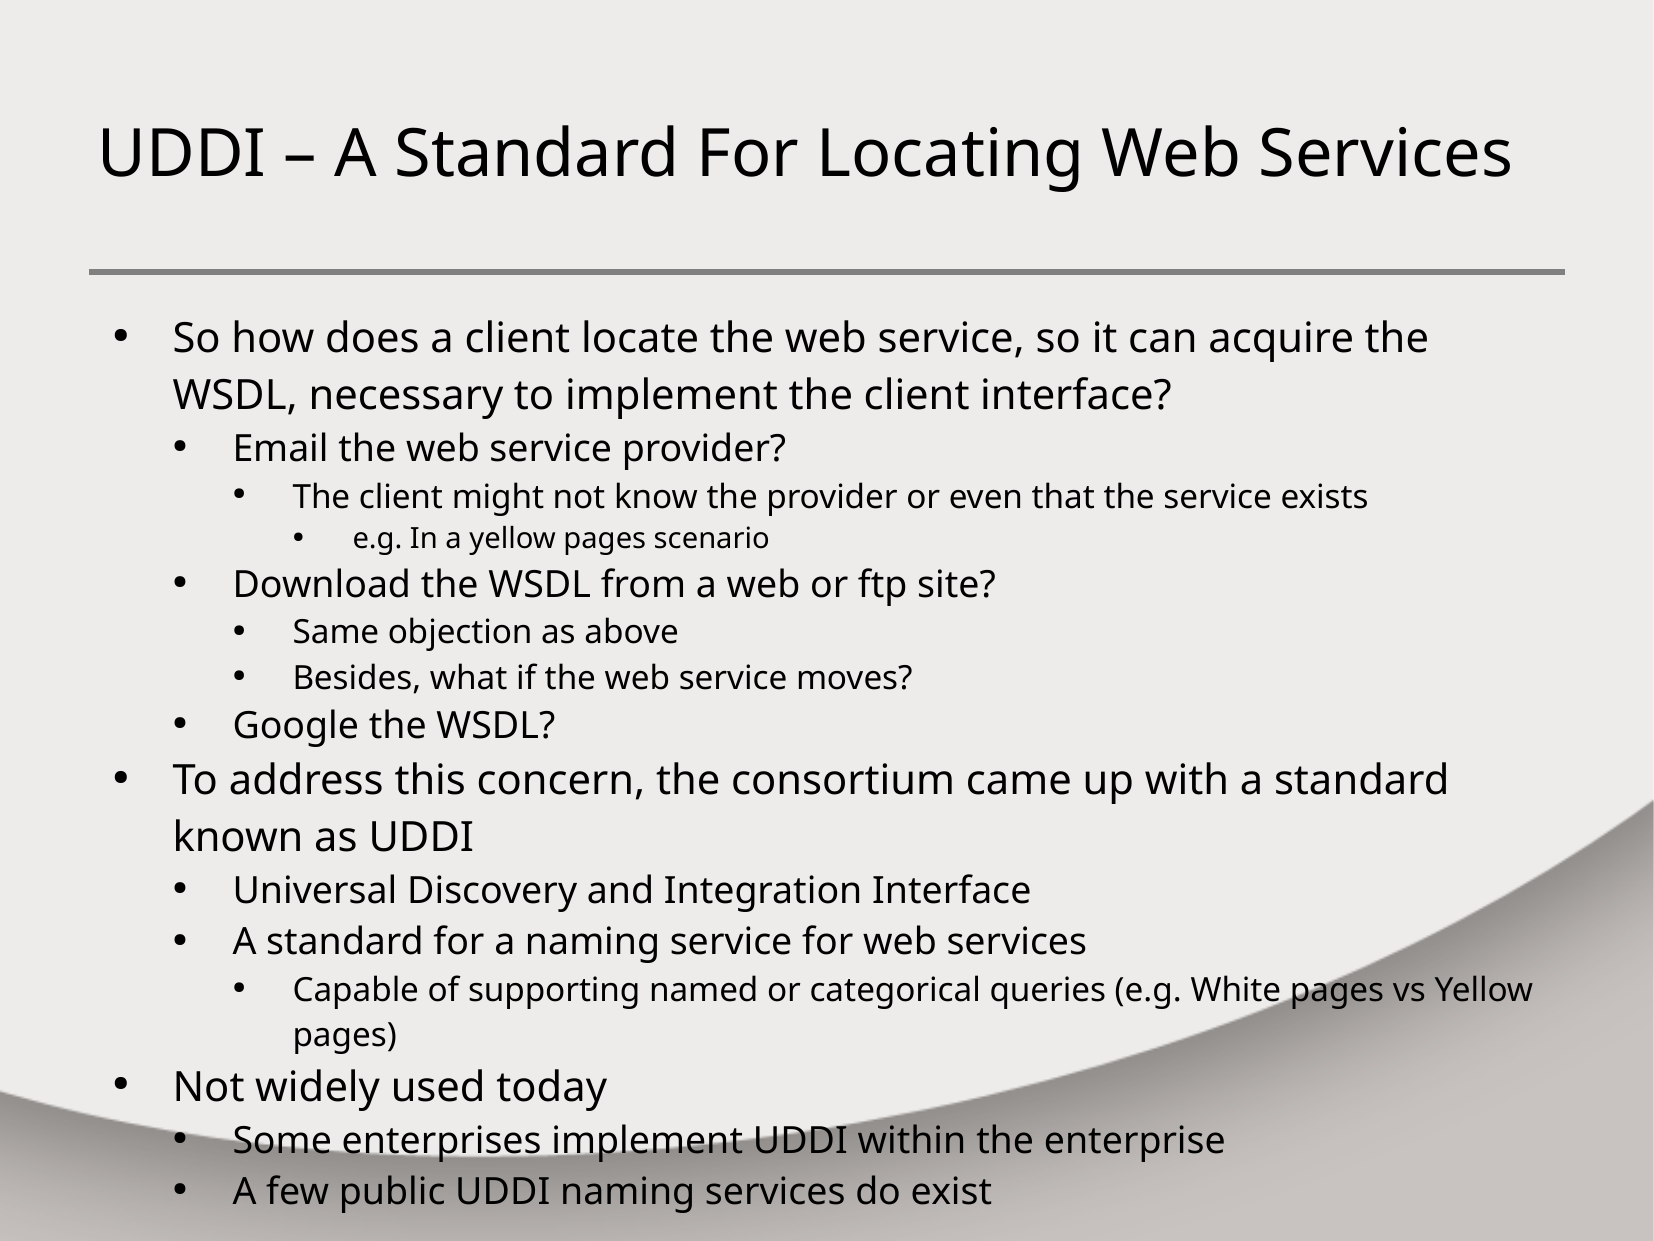

# UDDI – A Standard For Locating Web Services
So how does a client locate the web service, so it can acquire the WSDL, necessary to implement the client interface?
Email the web service provider?
The client might not know the provider or even that the service exists
e.g. In a yellow pages scenario
Download the WSDL from a web or ftp site?
Same objection as above
Besides, what if the web service moves?
Google the WSDL?
To address this concern, the consortium came up with a standard known as UDDI
Universal Discovery and Integration Interface
A standard for a naming service for web services
Capable of supporting named or categorical queries (e.g. White pages vs Yellow pages)
Not widely used today
Some enterprises implement UDDI within the enterprise
A few public UDDI naming services do exist